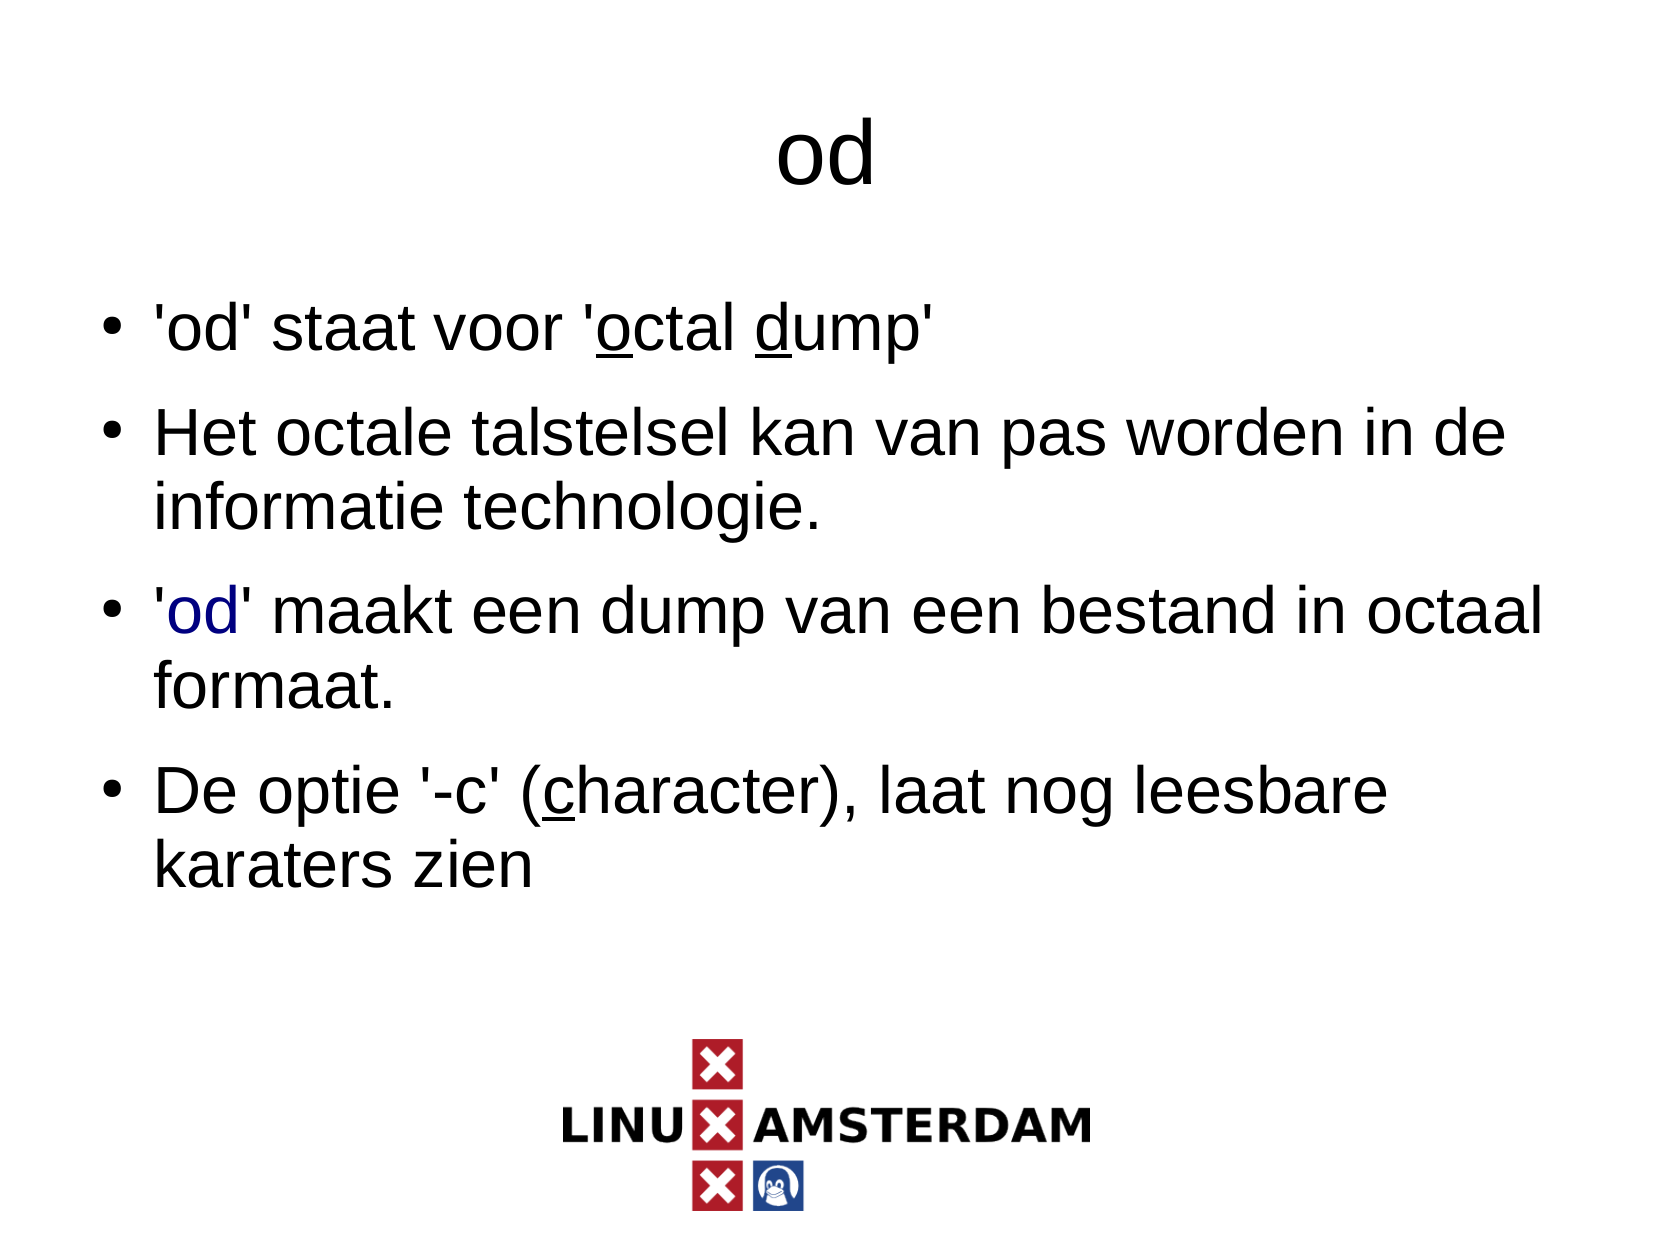

# od
'od' staat voor 'octal dump'
Het octale talstelsel kan van pas worden in de informatie technologie.
'od' maakt een dump van een bestand in octaal formaat.
De optie '-c' (character), laat nog leesbare karaters zien